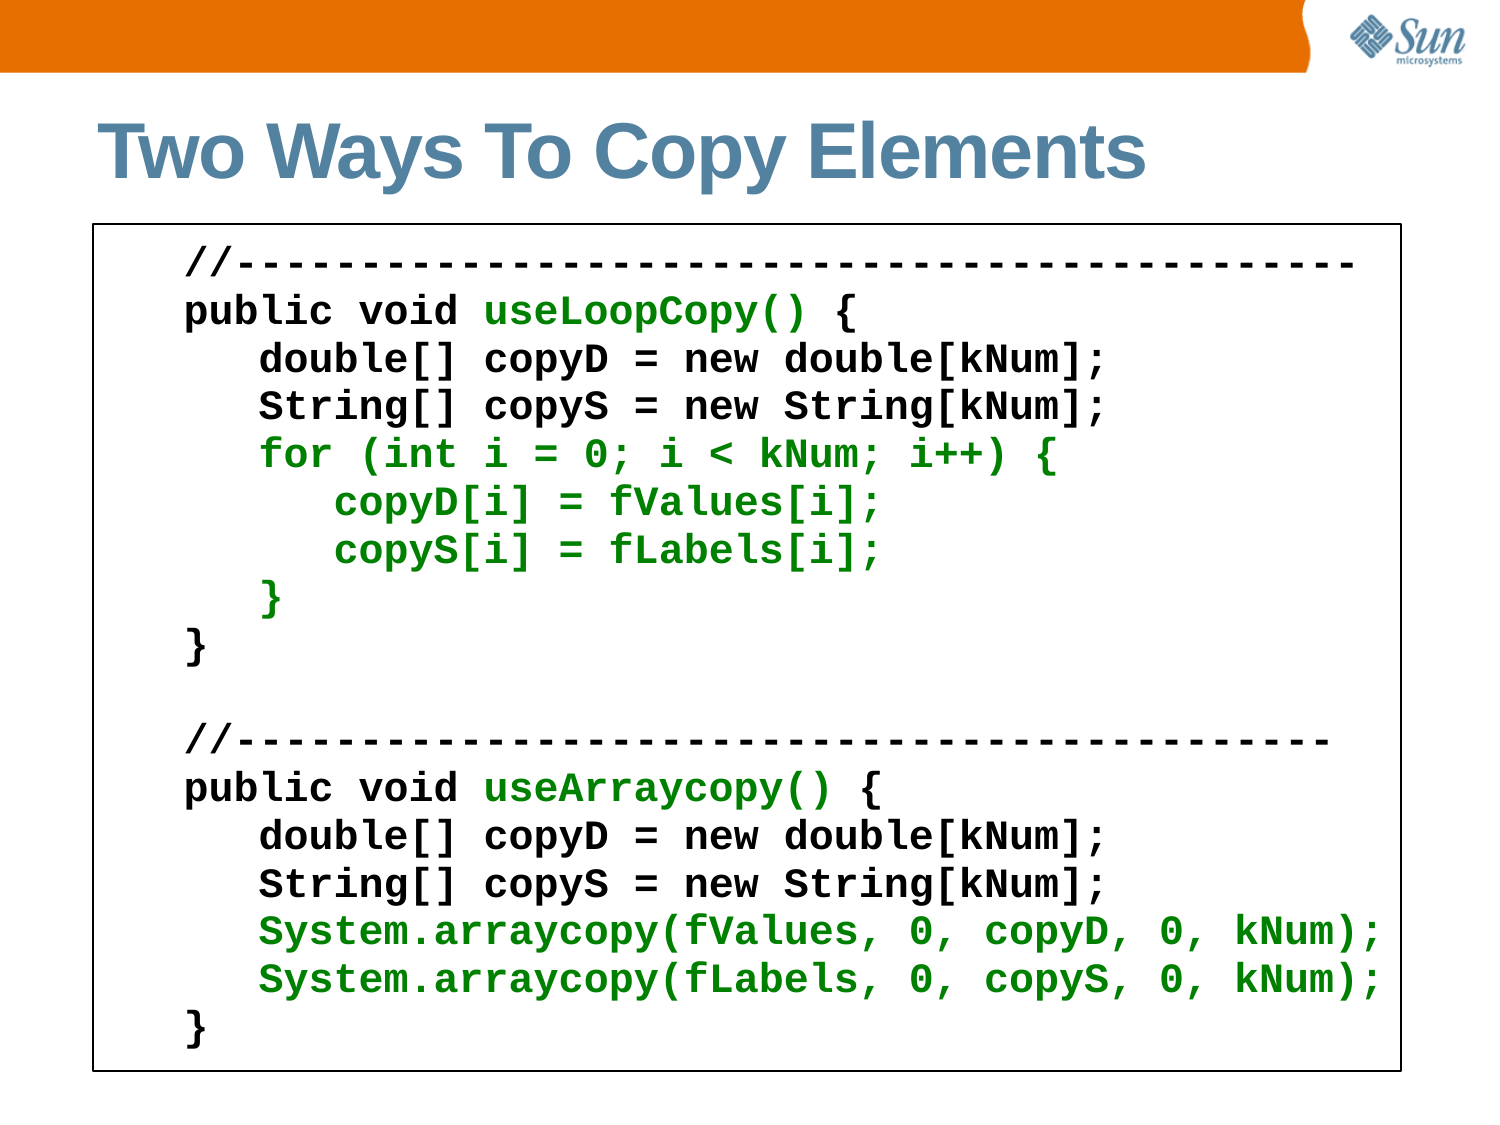

# Two Ways To Copy Elements
	//---------------------------------------------
	public void useLoopCopy() {
		double[] copyD = new double[kNum];
		String[] copyS = new String[kNum];
		for (int i = 0; i < kNum; i++) {
			copyD[i] = fValues[i];
			copyS[i] = fLabels[i];
		}
	}
	//--------------------------------------------
	public void useArraycopy() {
		double[] copyD = new double[kNum];
		String[] copyS = new String[kNum];
		System.arraycopy(fValues, 0, copyD, 0, kNum);
		System.arraycopy(fLabels, 0, copyS, 0, kNum);
	}